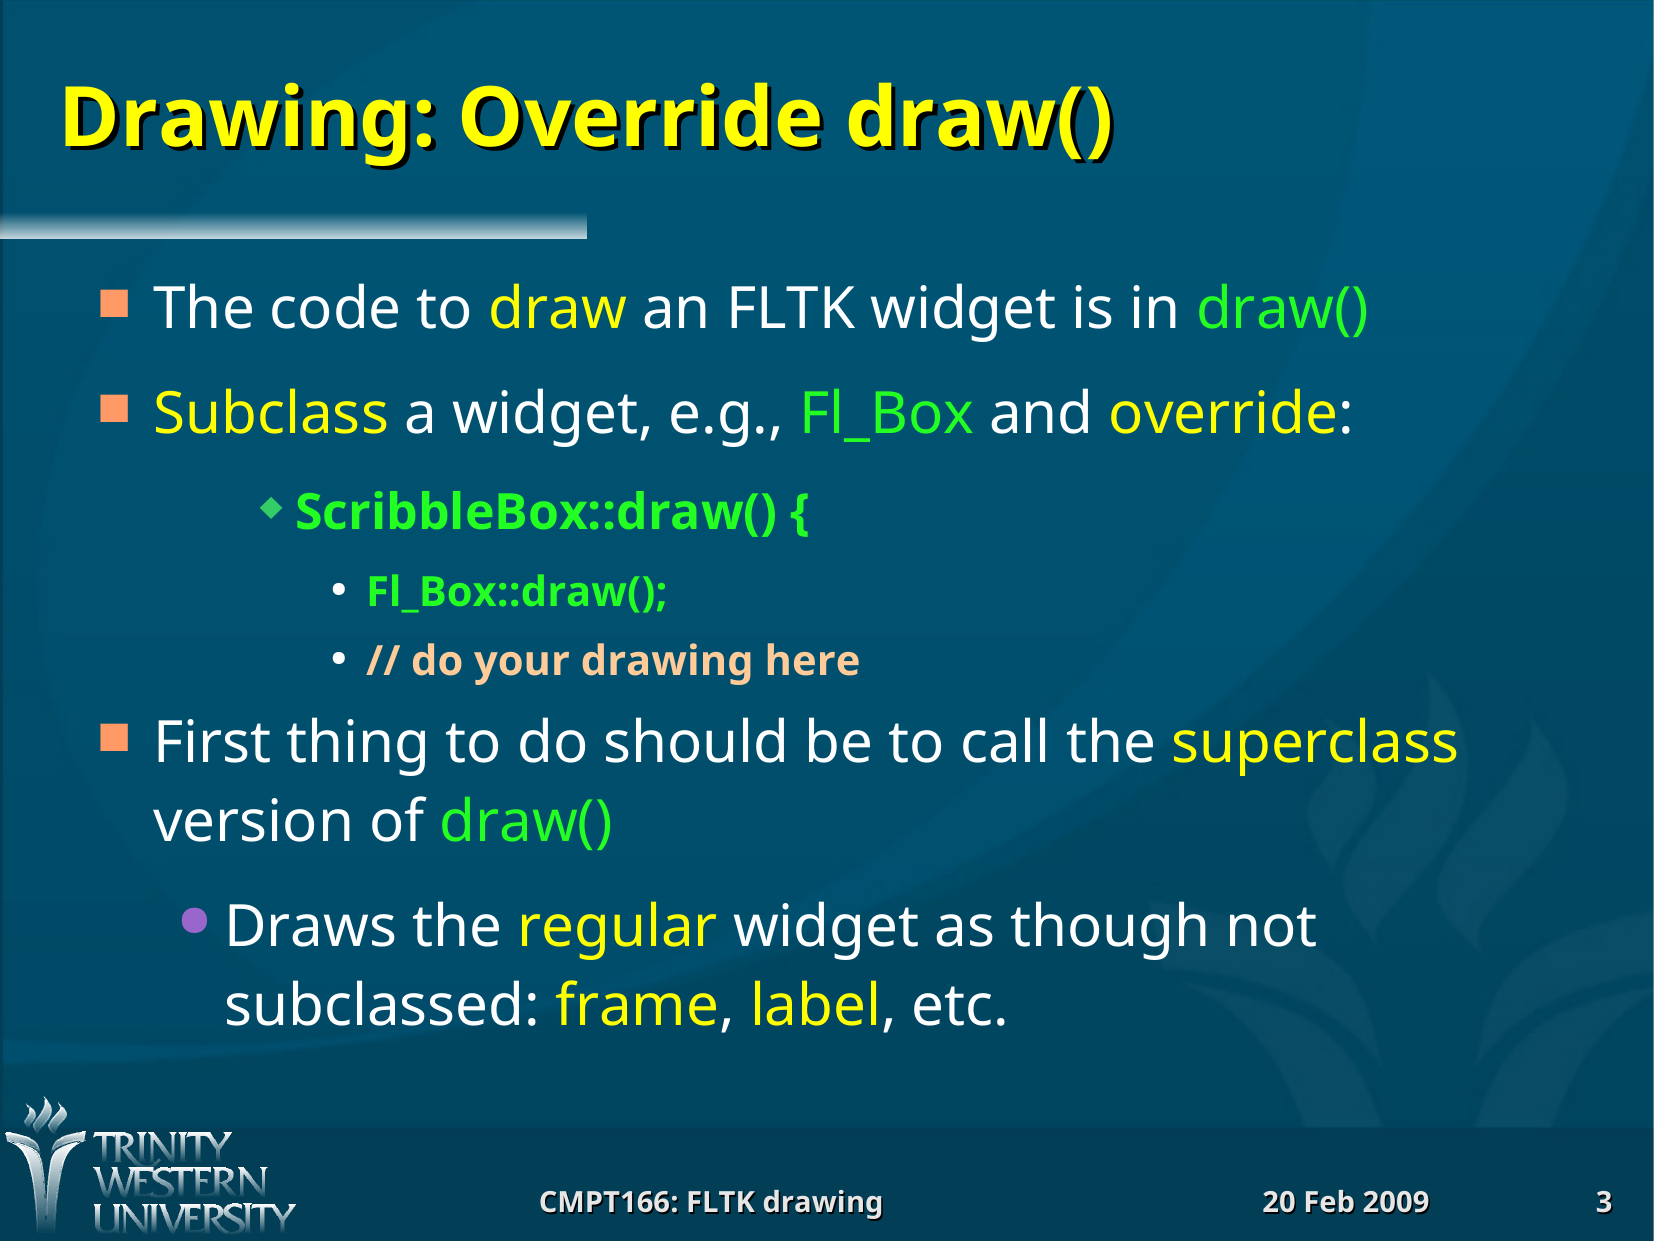

# Drawing: Override draw()
The code to draw an FLTK widget is in draw()
Subclass a widget, e.g., Fl_Box and override:
ScribbleBox::draw() {
Fl_Box::draw();
// do your drawing here
First thing to do should be to call the superclass version of draw()
Draws the regular widget as though not subclassed: frame, label, etc.
CMPT166: FLTK drawing
20 Feb 2009
3